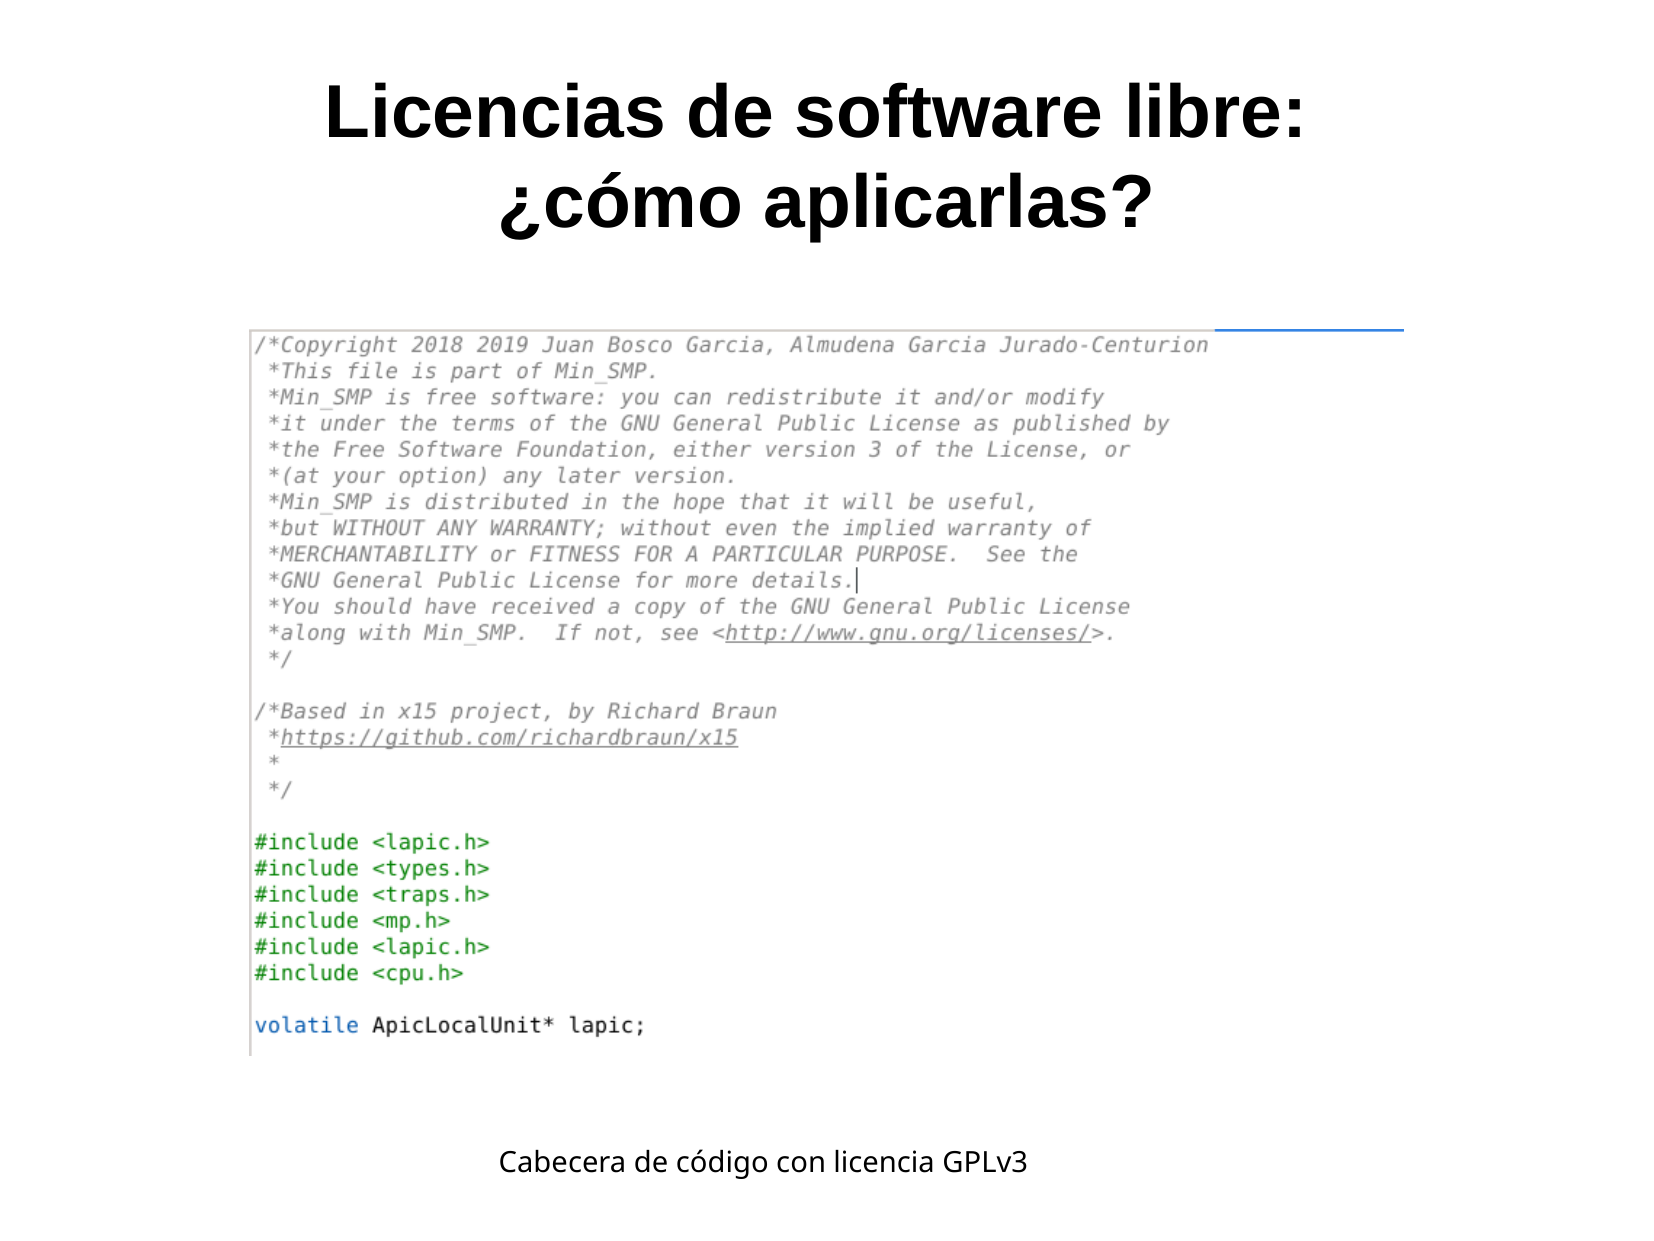

Licencias de software libre:
¿cómo aplicarlas?
Cabecera de código con licencia GPLv3